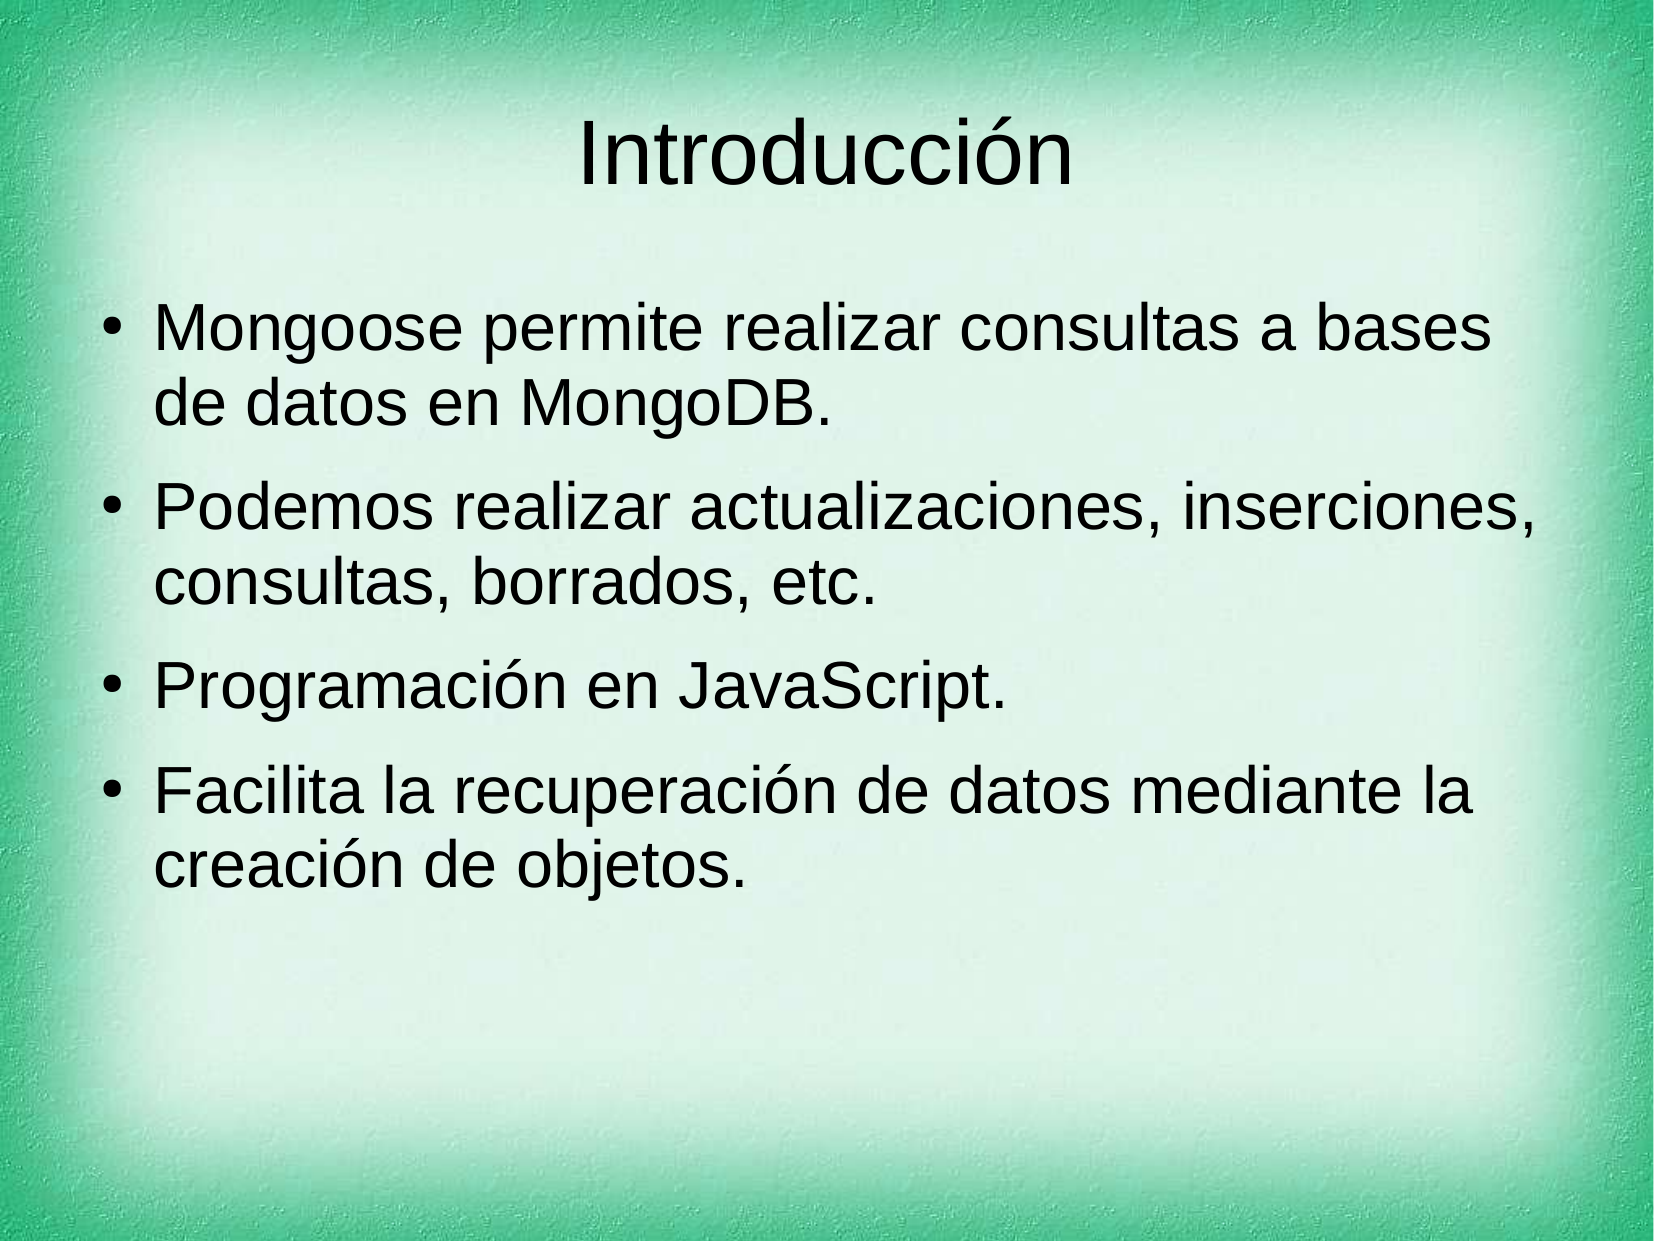

# Introducción
Mongoose permite realizar consultas a bases de datos en MongoDB.
Podemos realizar actualizaciones, inserciones, consultas, borrados, etc.
Programación en JavaScript.
Facilita la recuperación de datos mediante la creación de objetos.